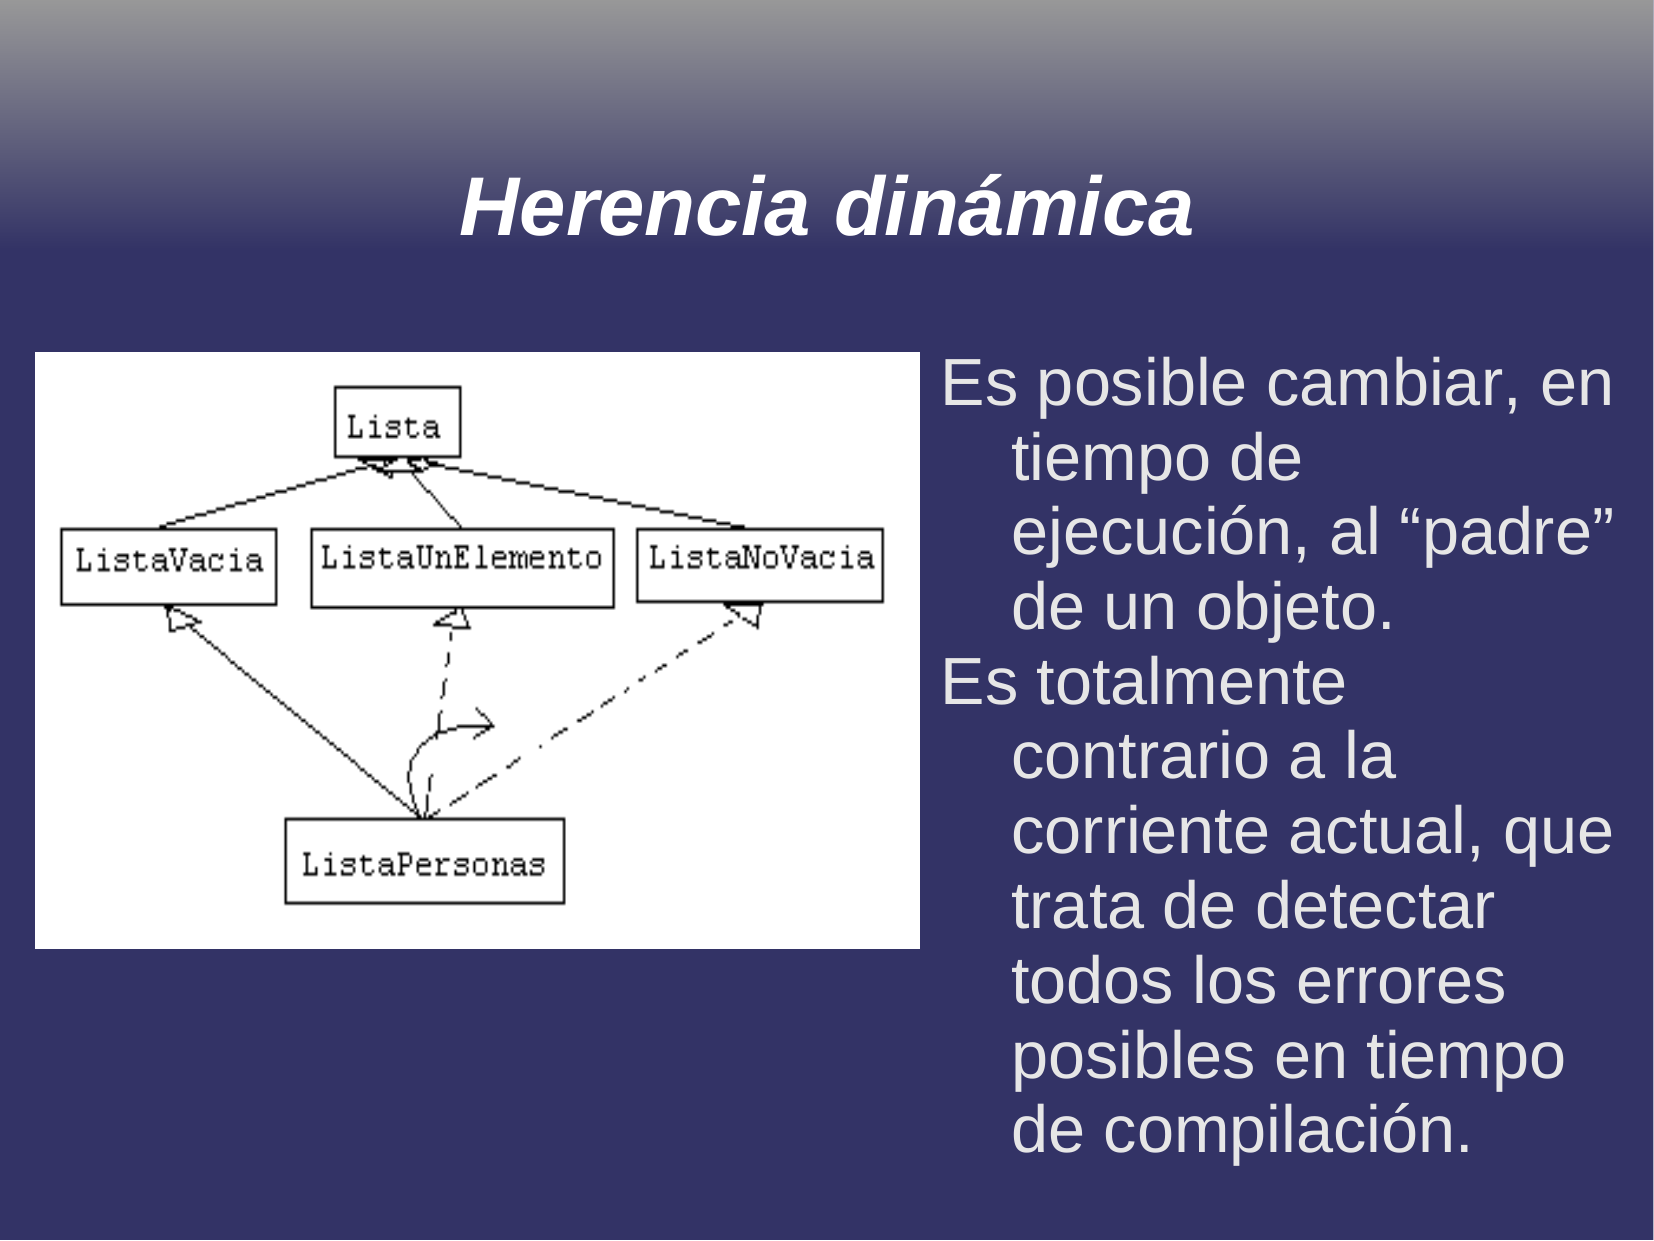

# Herencia dinámica
Es posible cambiar, en tiempo de ejecución, al “padre” de un objeto.
Es totalmente contrario a la corriente actual, que trata de detectar todos los errores posibles en tiempo de compilación.